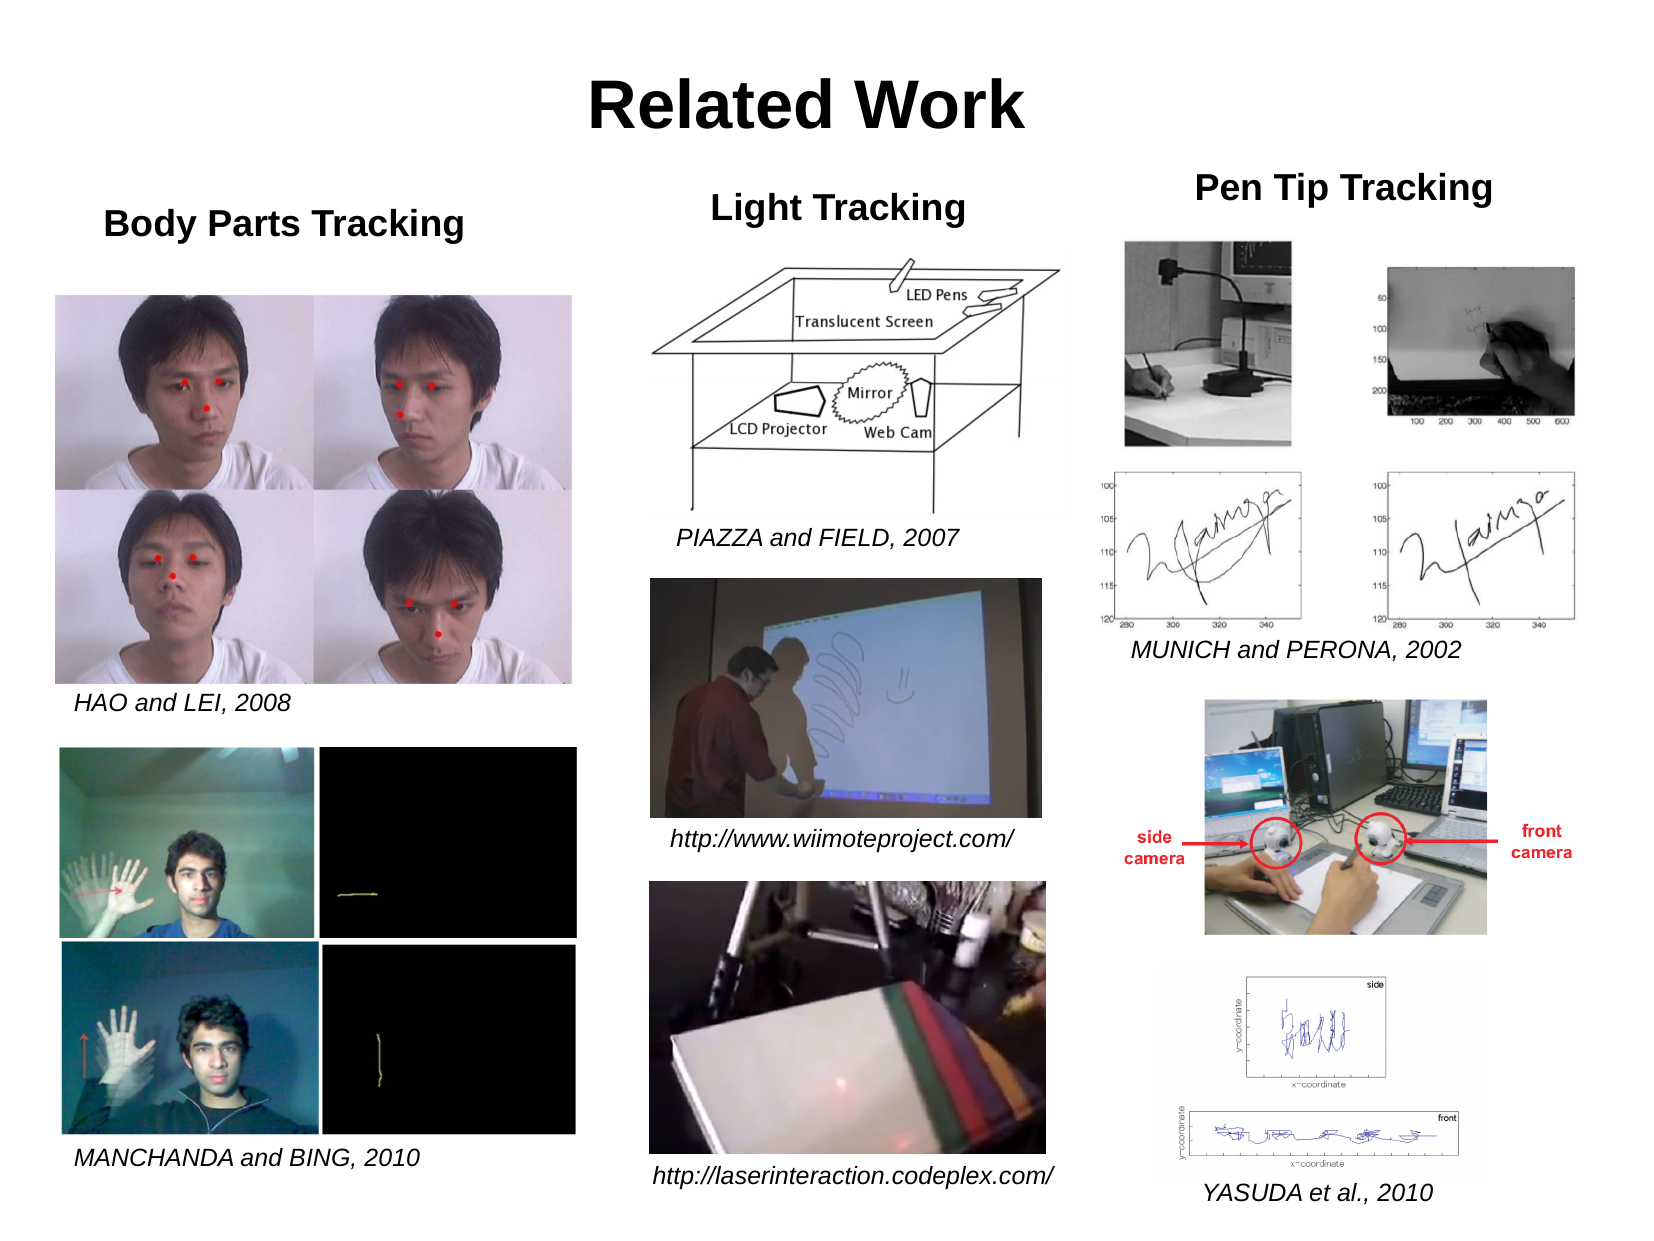

Related Work
 Pen Tip Tracking
 Light Tracking
Body Parts Tracking
PIAZZA and FIELD, 2007
MUNICH and PERONA, 2002
HAO and LEI, 2008
http://www.wiimoteproject.com/
MANCHANDA and BING, 2010
http://laserinteraction.codeplex.com/
YASUDA et al., 2010